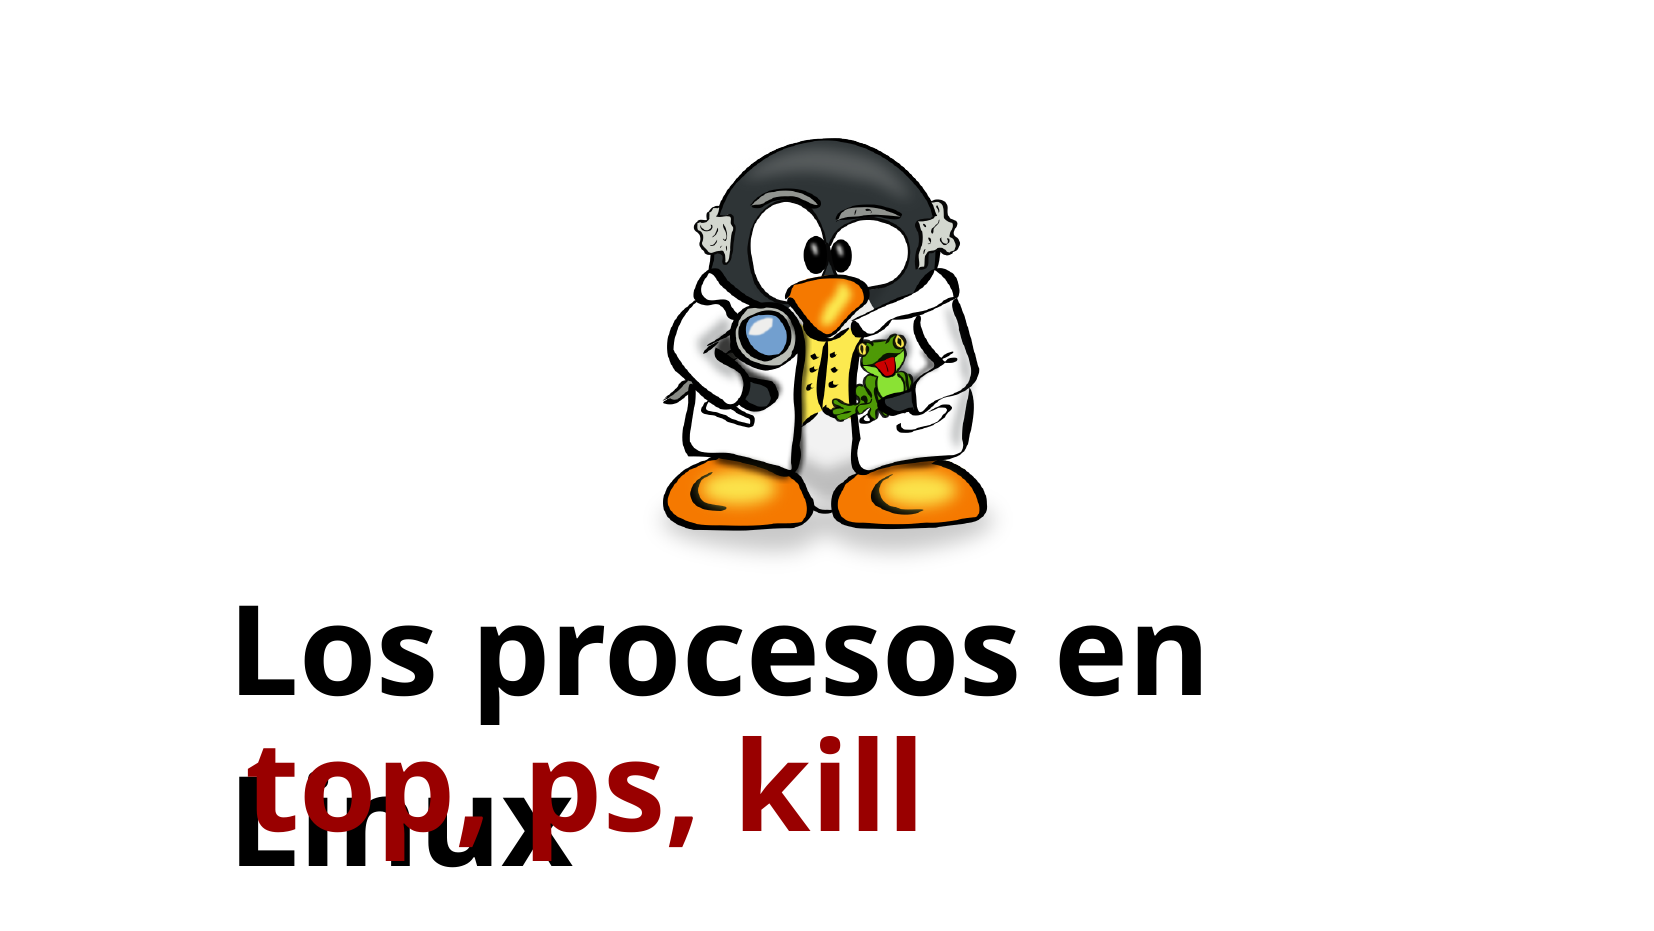

Los procesos en Linux
top, ps, kill